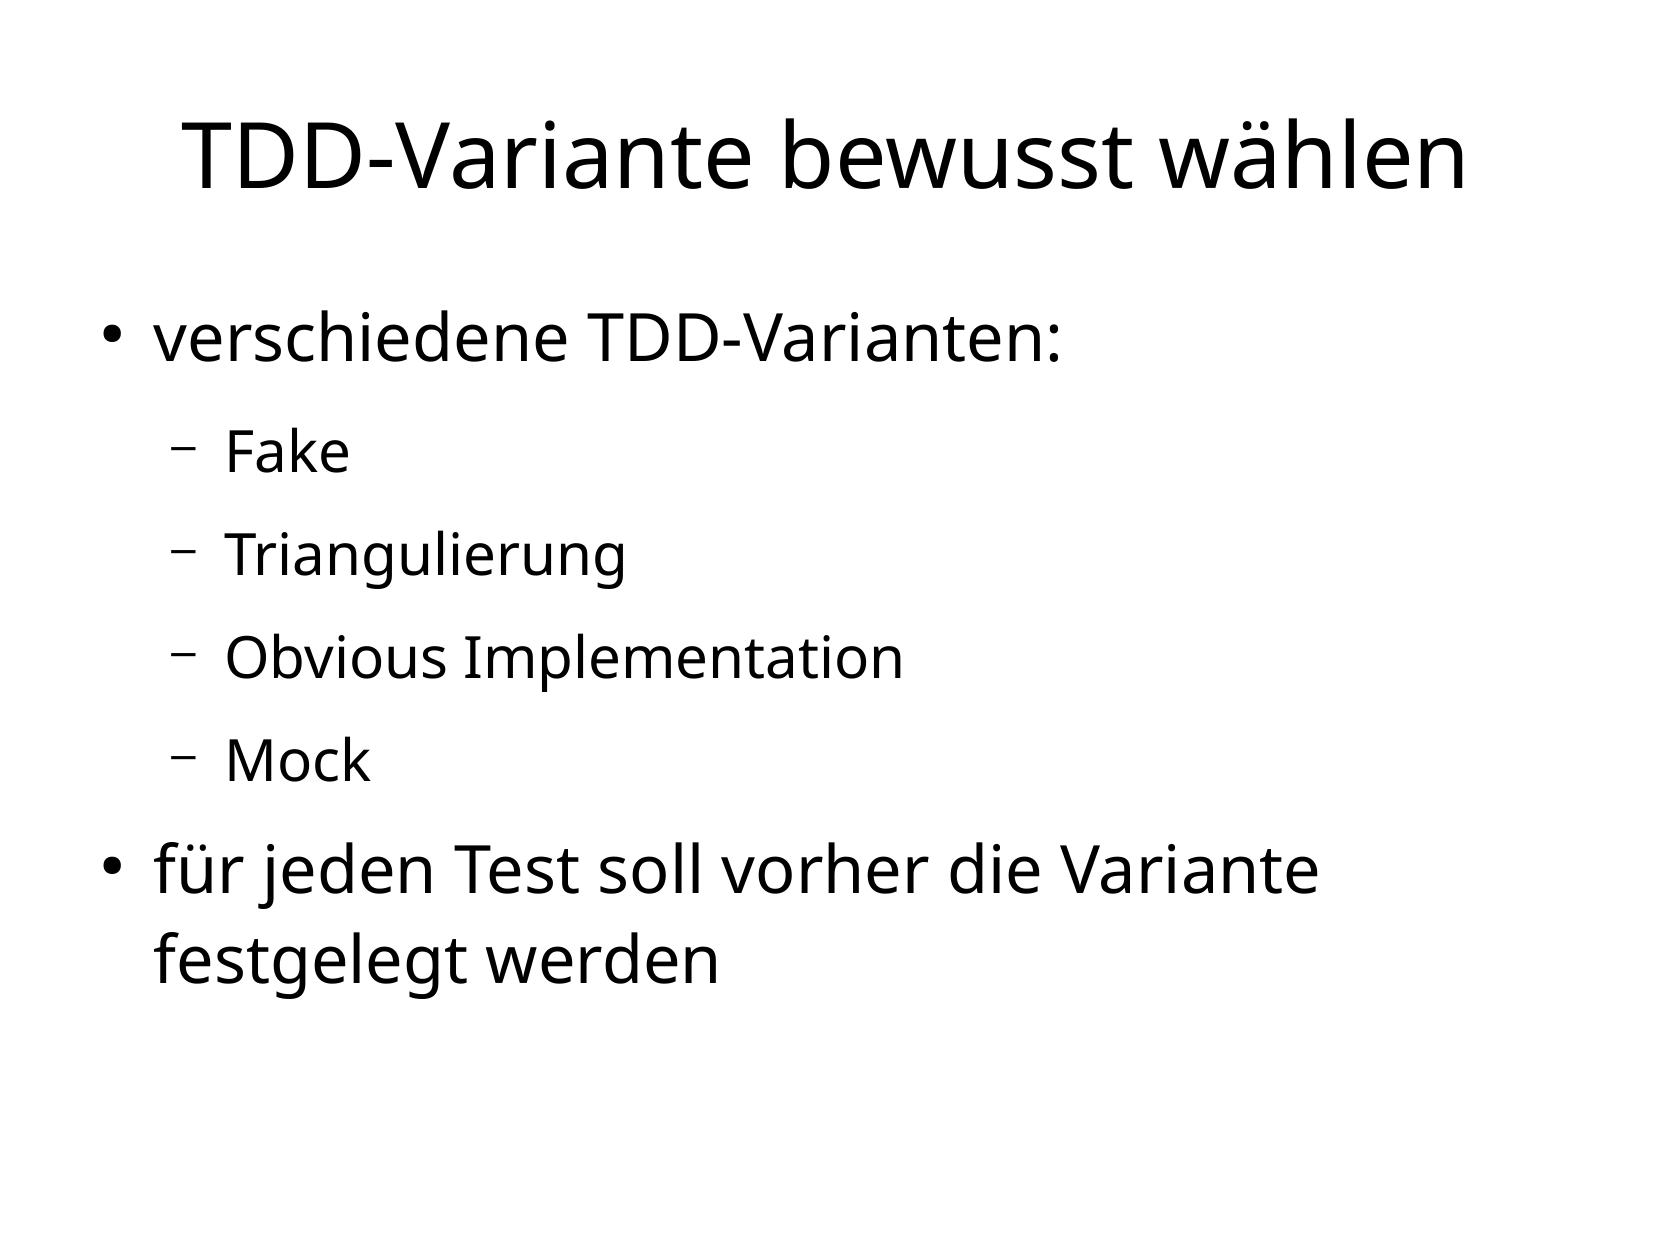

# TDD-Variante bewusst wählen
verschiedene TDD-Varianten:
Fake
Triangulierung
Obvious Implementation
Mock
für jeden Test soll vorher die Variante festgelegt werden